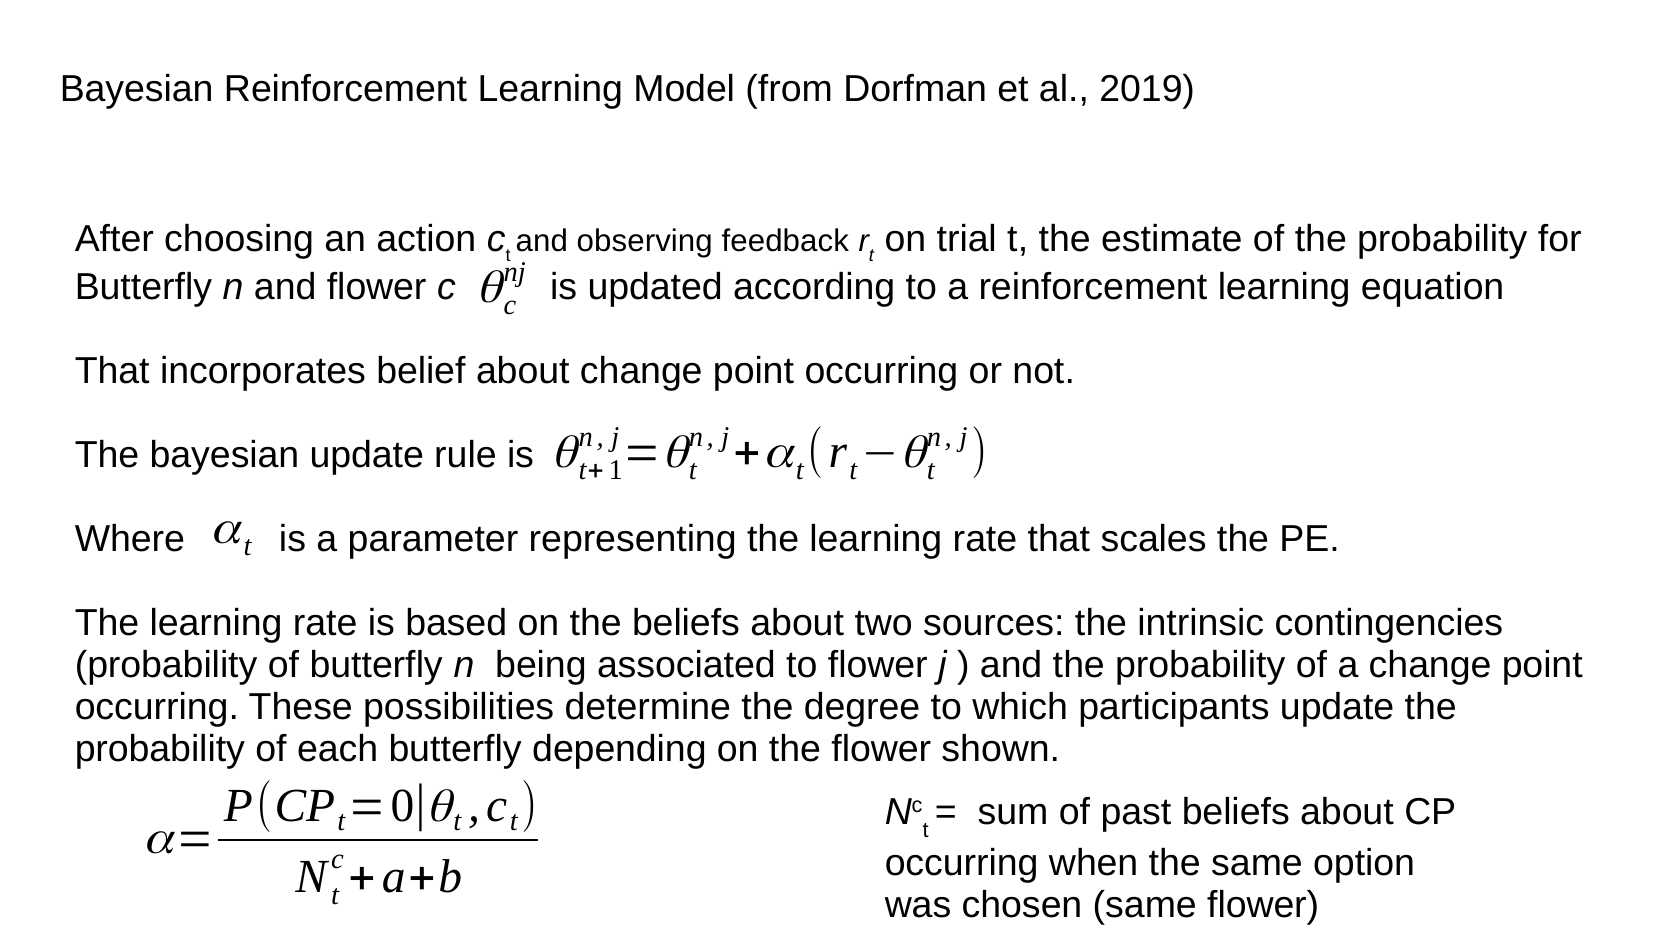

Bayesian Reinforcement Learning Model (from Dorfman et al., 2019)
After choosing an action ct and observing feedback rt on trial t, the estimate of the probability for
Butterfly n and flower c is updated according to a reinforcement learning equation
That incorporates belief about change point occurring or not.
The bayesian update rule is
Where is a parameter representing the learning rate that scales the PE.
The learning rate is based on the beliefs about two sources: the intrinsic contingencies (probability of butterfly n being associated to flower j ) and the probability of a change point occurring. These possibilities determine the degree to which participants update the probability of each butterfly depending on the flower shown.
Nct = sum of past beliefs about CP occurring when the same option was chosen (same flower)